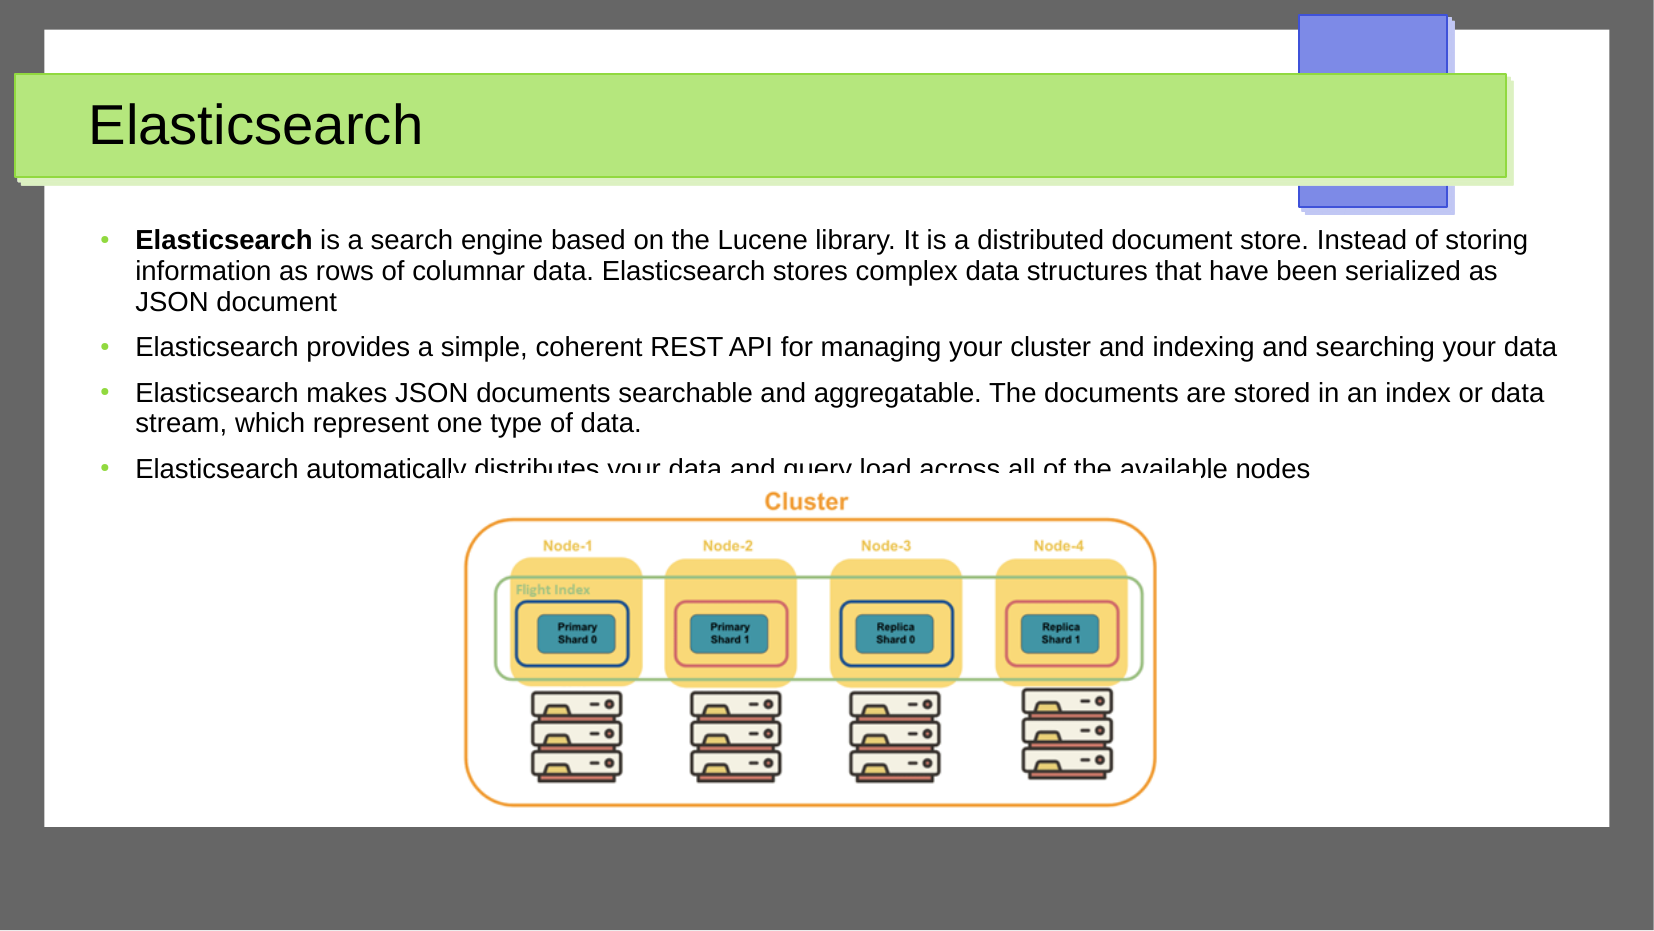

# Elasticsearch
Elasticsearch is a search engine based on the Lucene library. It is a distributed document store. Instead of storing information as rows of columnar data. Elasticsearch stores complex data structures that have been serialized as JSON document
Elasticsearch provides a simple, coherent REST API for managing your cluster and indexing and searching your data
Elasticsearch makes JSON documents searchable and aggregatable. The documents are stored in an index or data stream, which represent one type of data.
Elasticsearch automatically distributes your data and query load across all of the available nodes